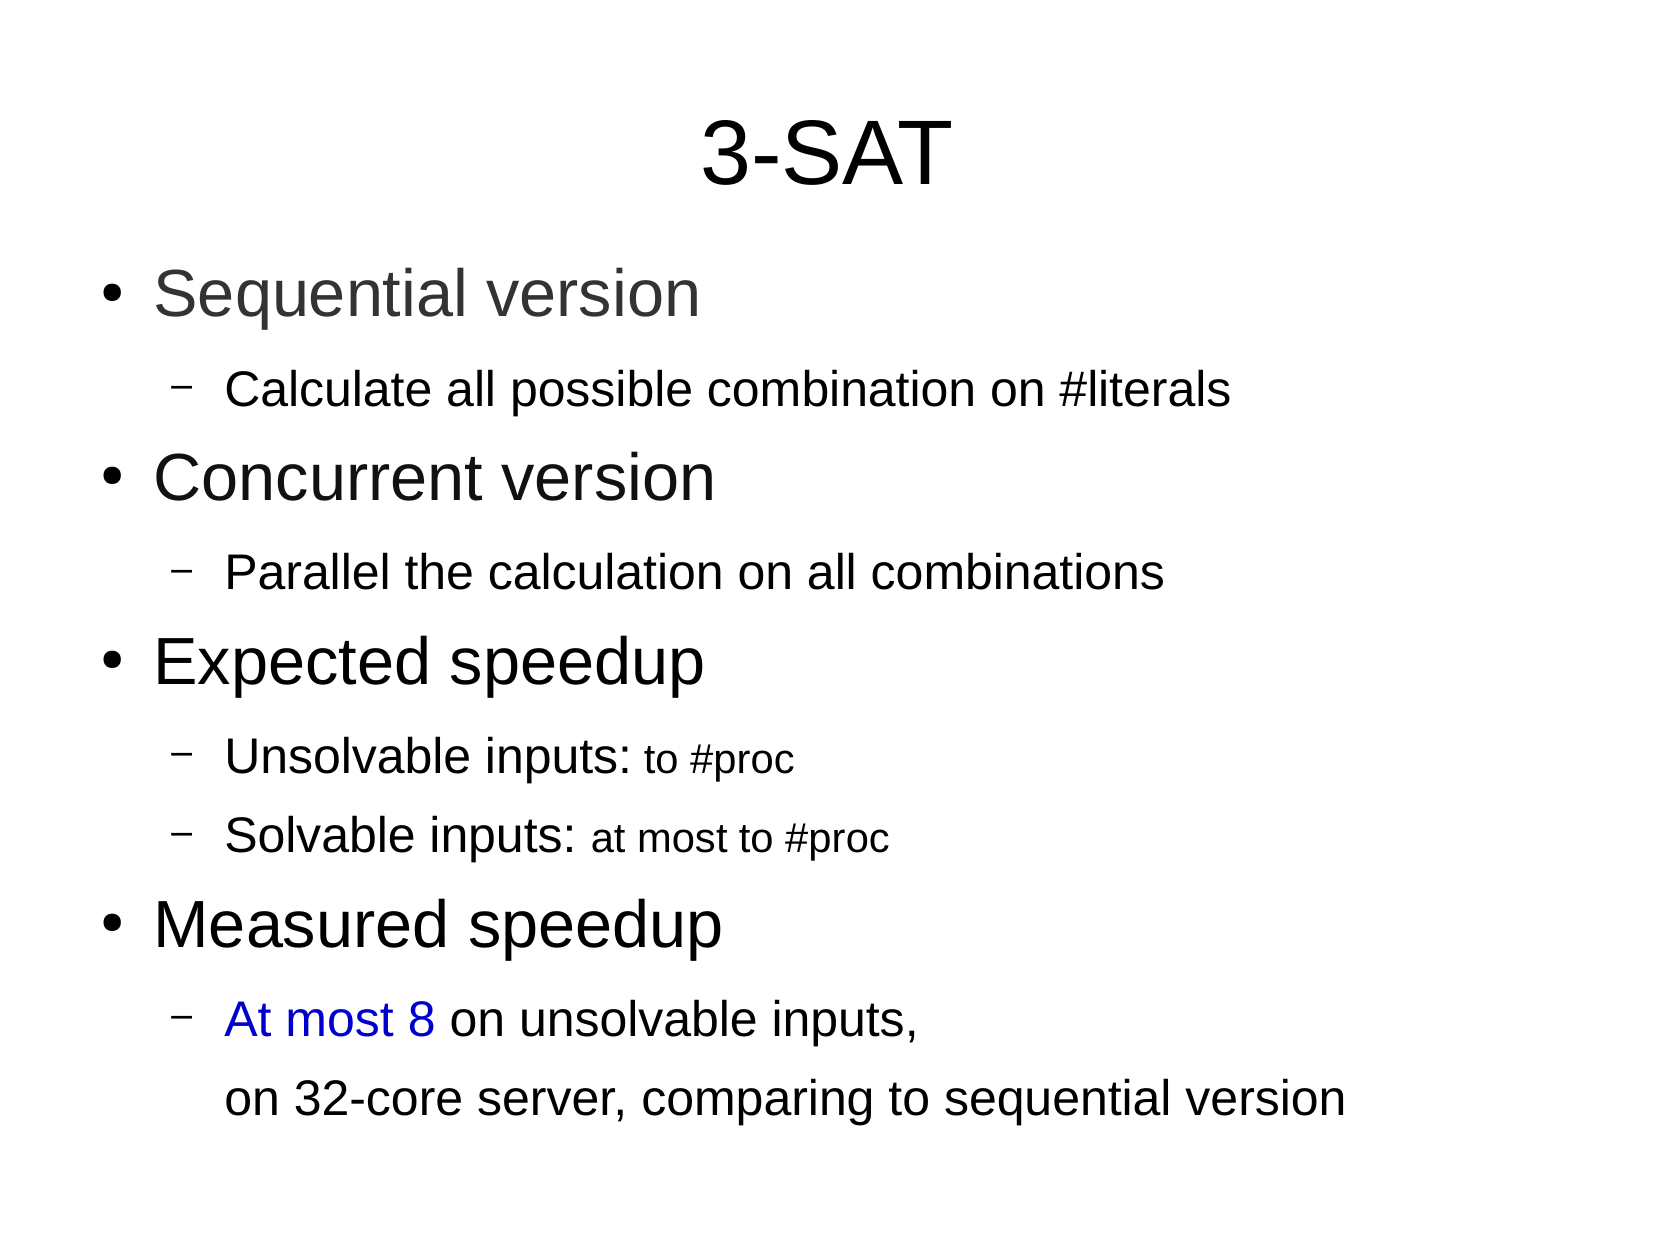

# 3-SAT
Sequential version
Calculate all possible combination on #literals
Concurrent version
Parallel the calculation on all combinations
Expected speedup
Unsolvable inputs: to #proc
Solvable inputs: at most to #proc
Measured speedup
At most 8 on unsolvable inputs,
on 32-core server, comparing to sequential version